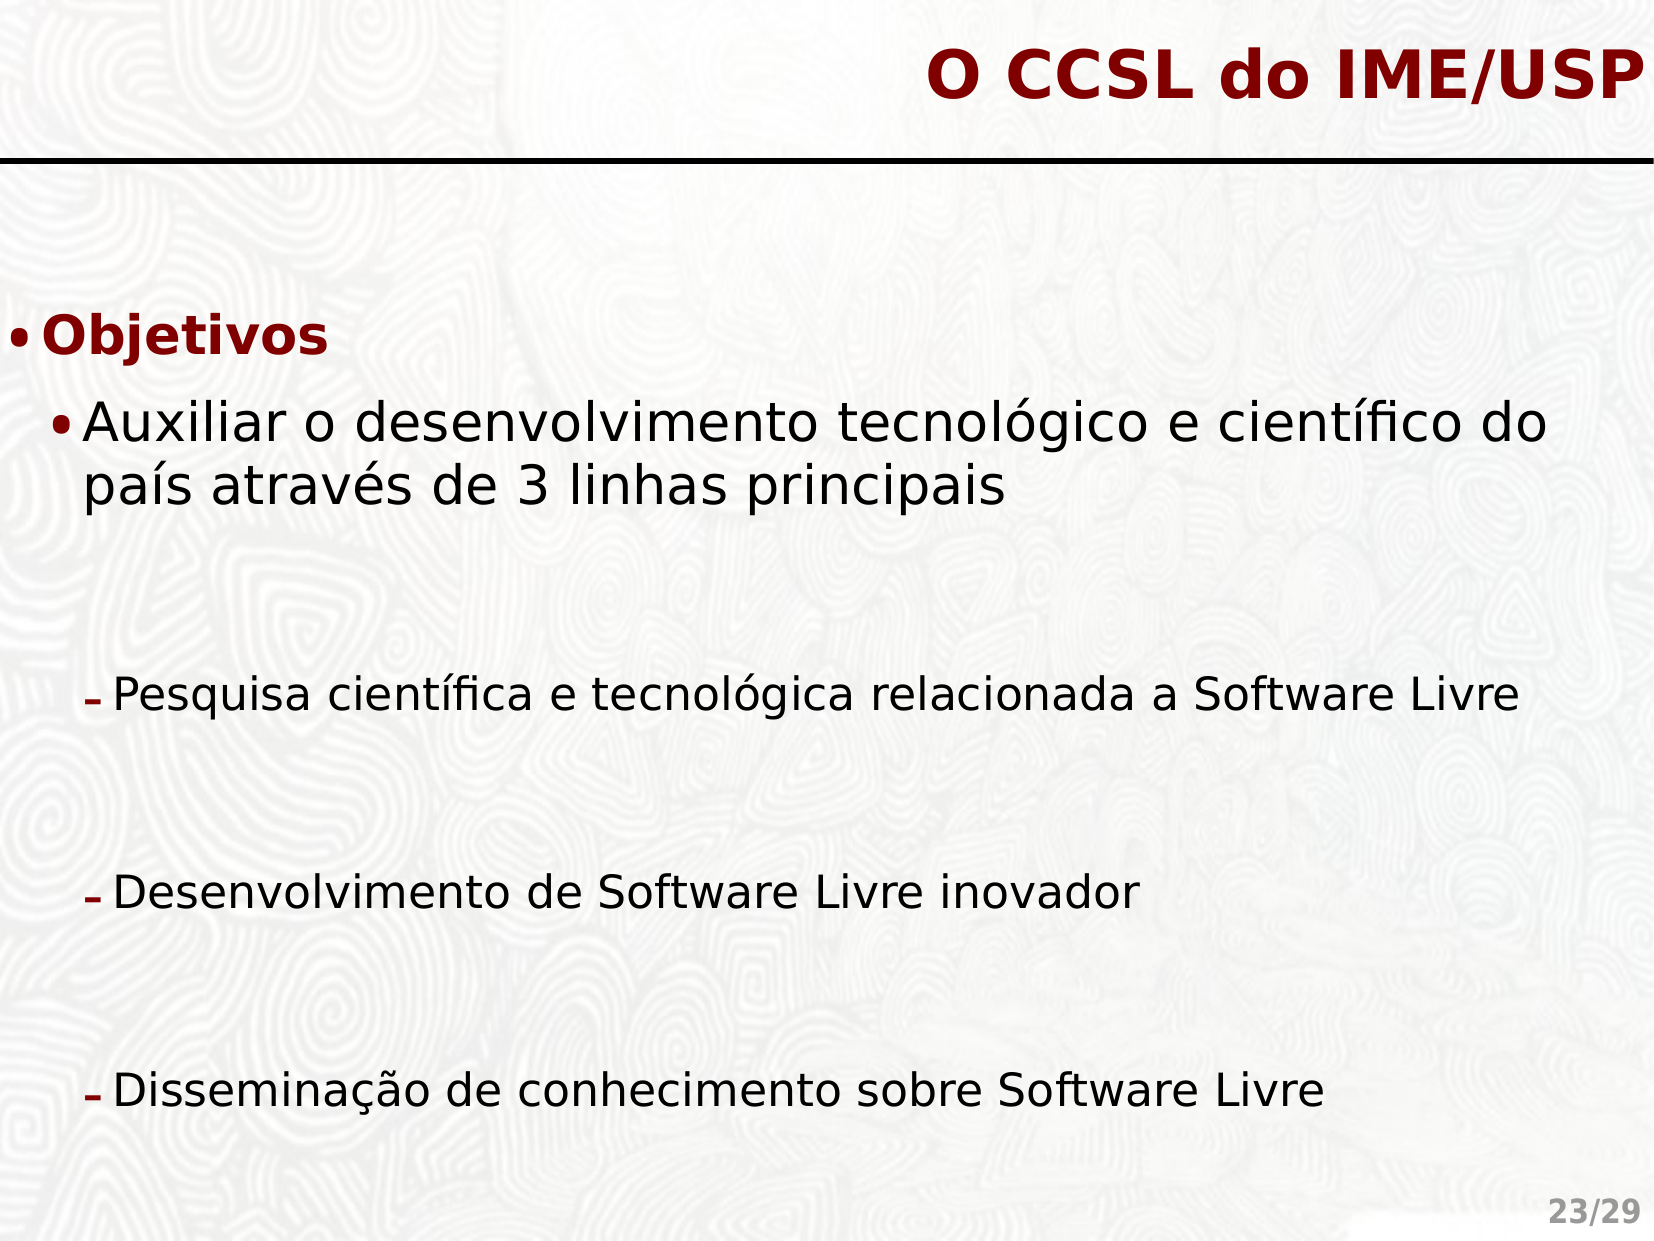

# O CCSL do IME/USP
Objetivos
Auxiliar o desenvolvimento tecnológico e científico do país através de 3 linhas principais
Pesquisa científica e tecnológica relacionada a Software Livre
Desenvolvimento de Software Livre inovador
Disseminação de conhecimento sobre Software Livre
23